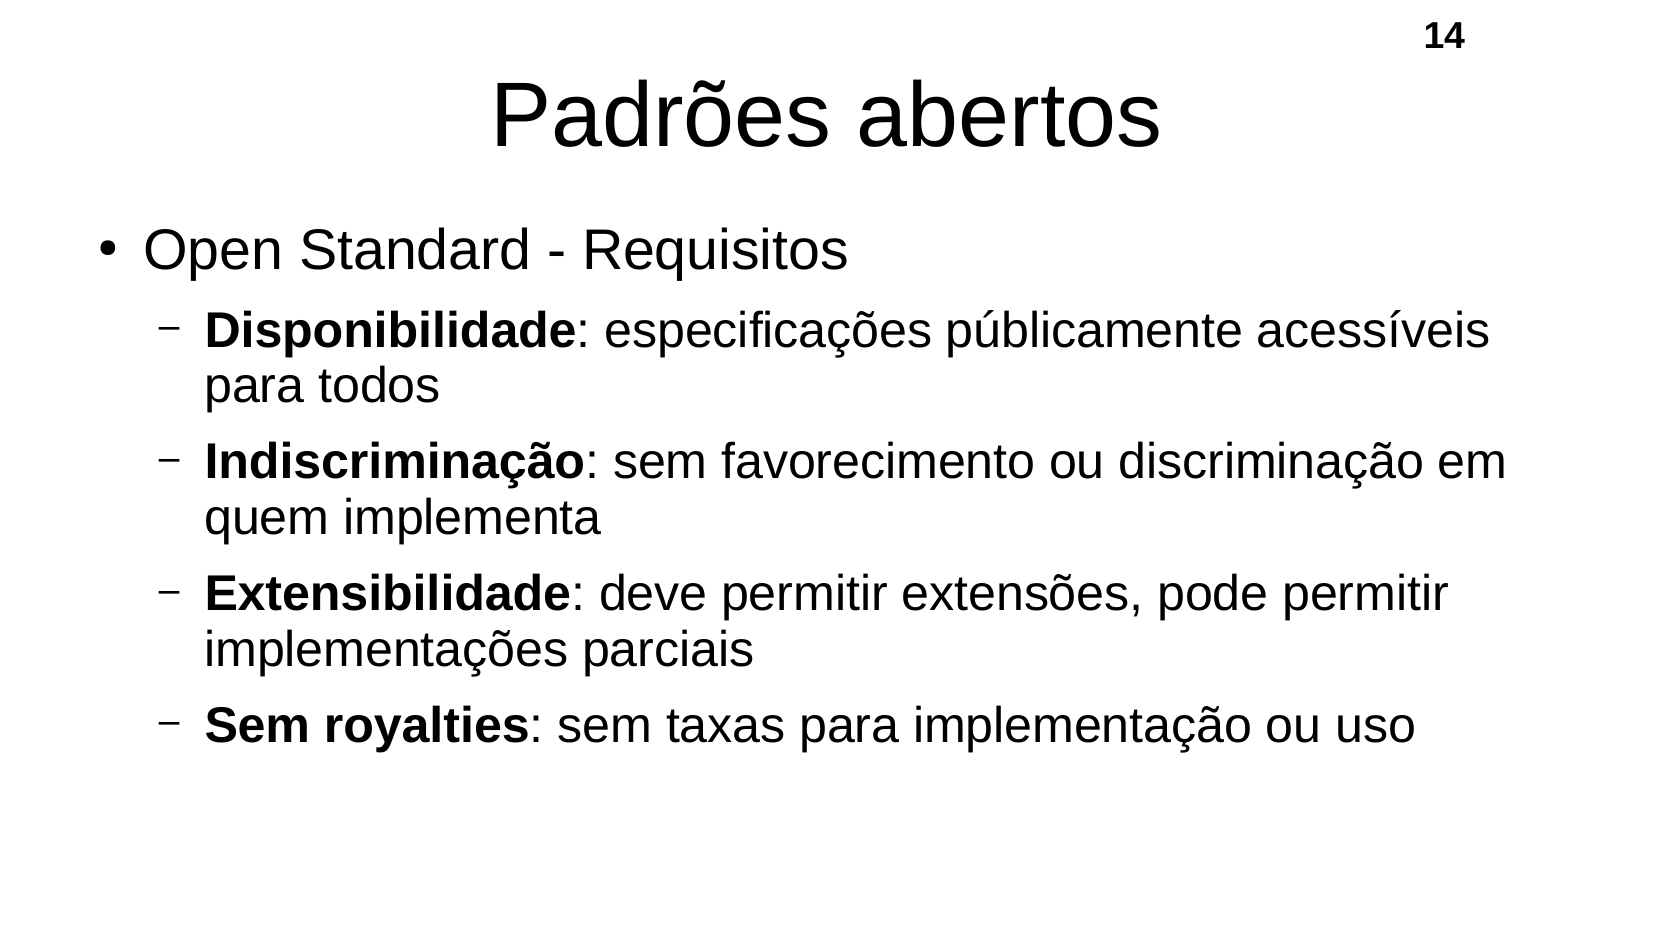

# Padrões abertos
Open Standard - Requisitos
Disponibilidade: especificações públicamente acessíveis para todos
Indiscriminação: sem favorecimento ou discriminação em quem implementa
Extensibilidade: deve permitir extensões, pode permitir implementações parciais
Sem royalties: sem taxas para implementação ou uso